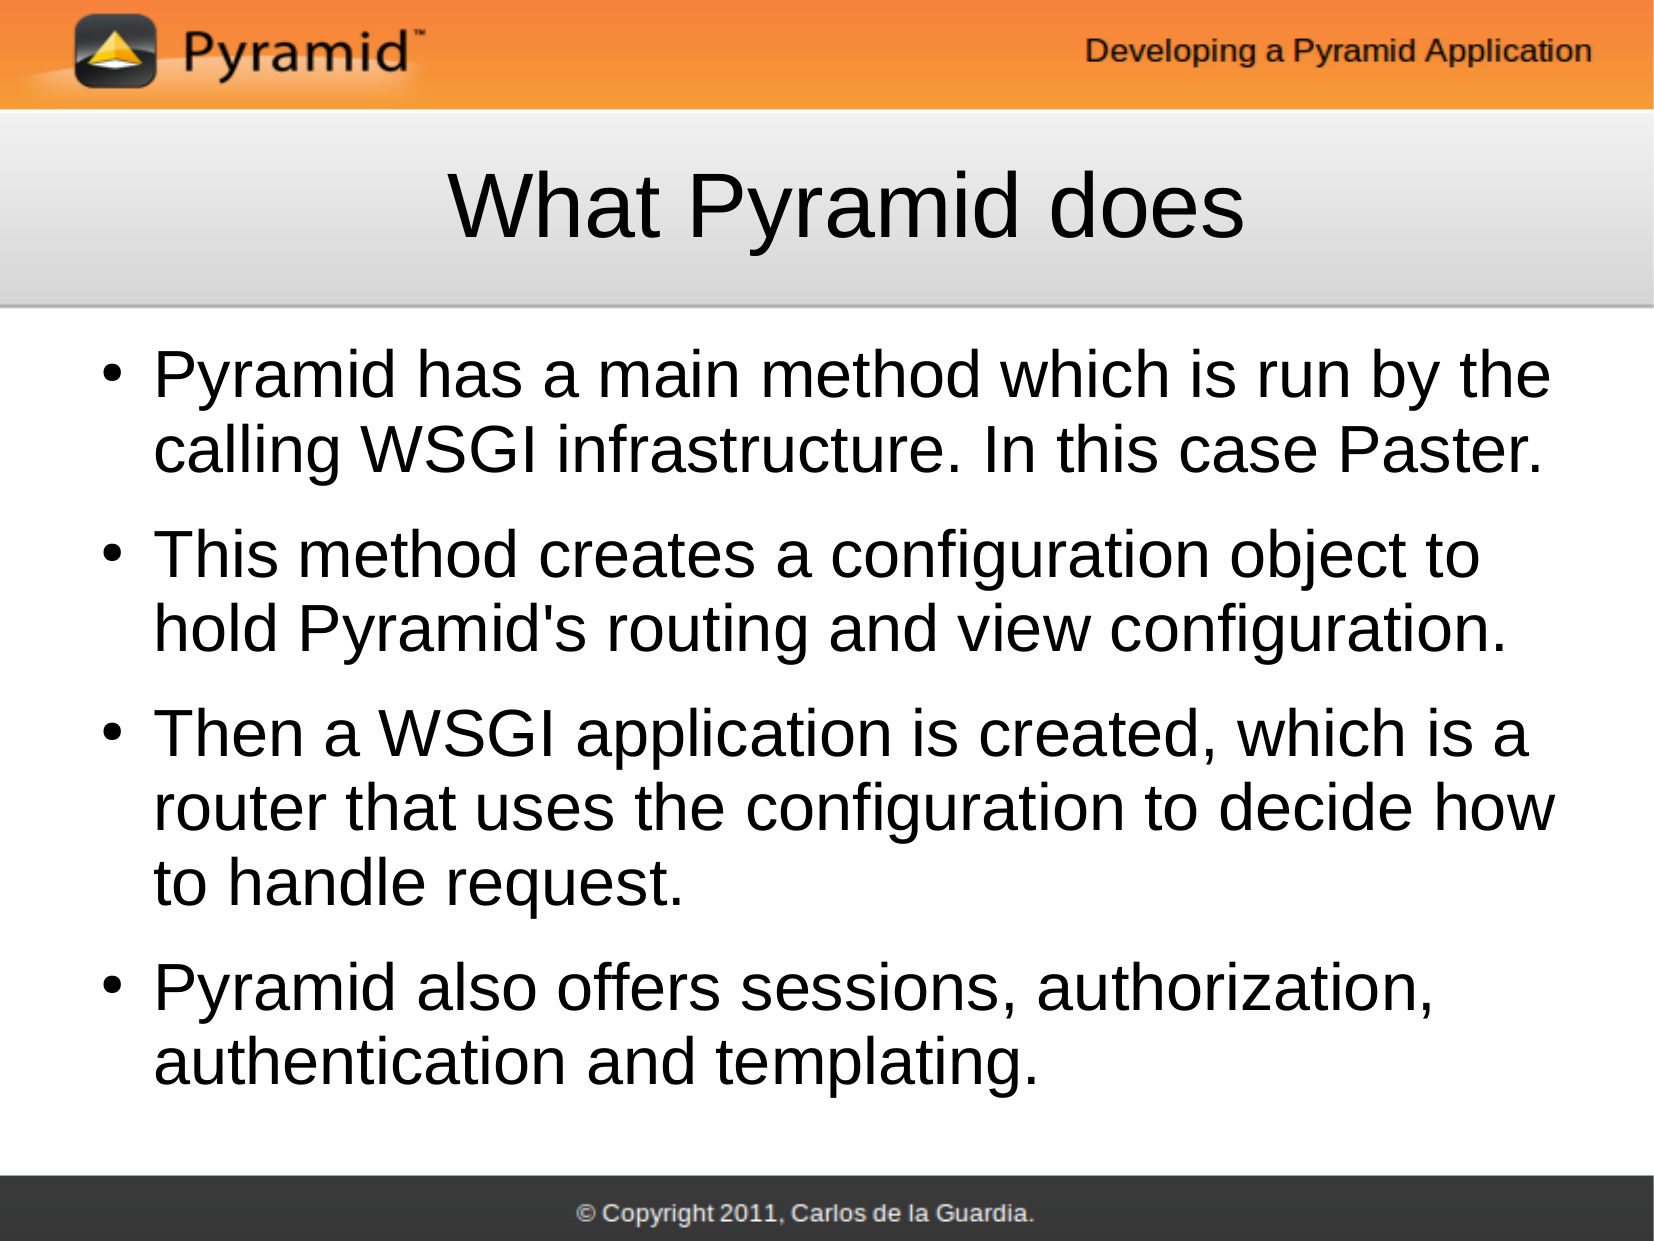

# What Pyramid does
Pyramid has a main method which is run by the calling WSGI infrastructure. In this case Paster.
This method creates a configuration object to hold Pyramid's routing and view configuration.
Then a WSGI application is created, which is a router that uses the configuration to decide how to handle request.
Pyramid also offers sessions, authorization, authentication and templating.